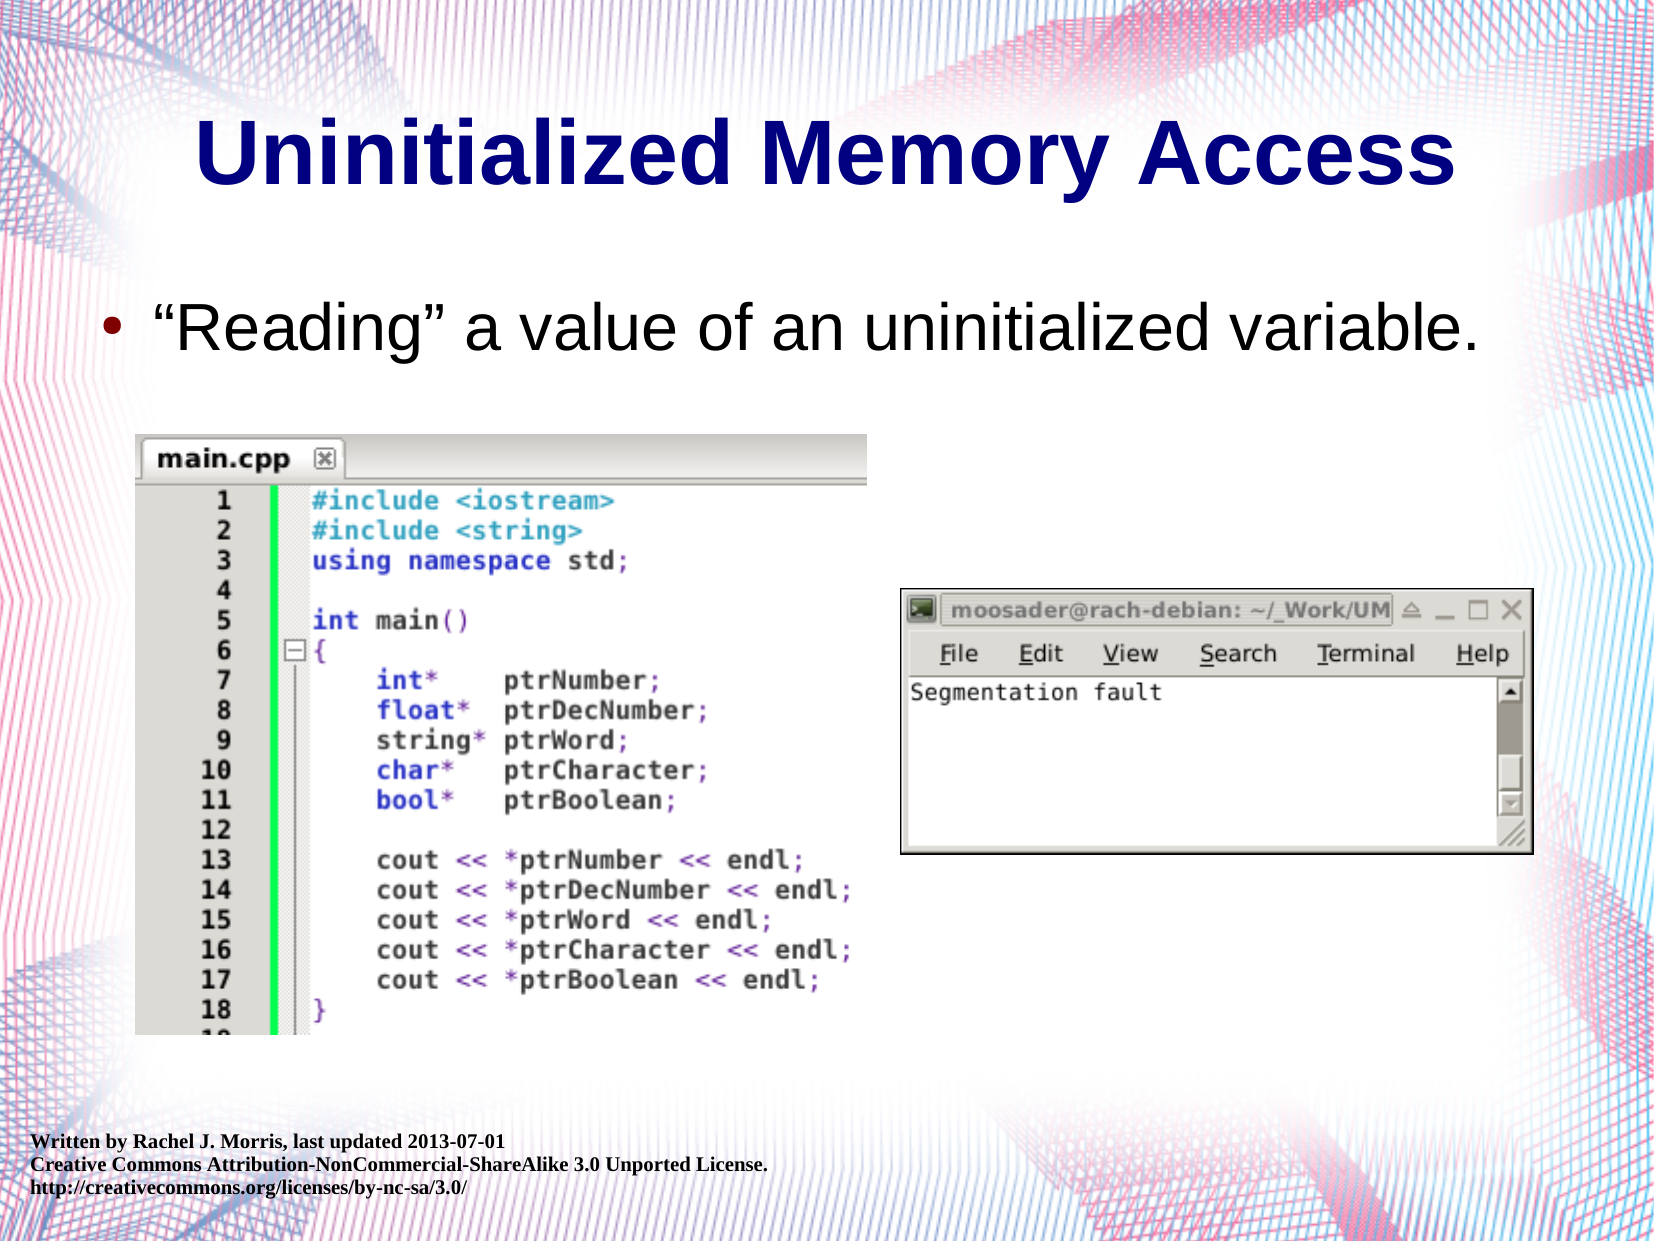

# Uninitialized Memory Access
“Reading” a value of an uninitialized variable.